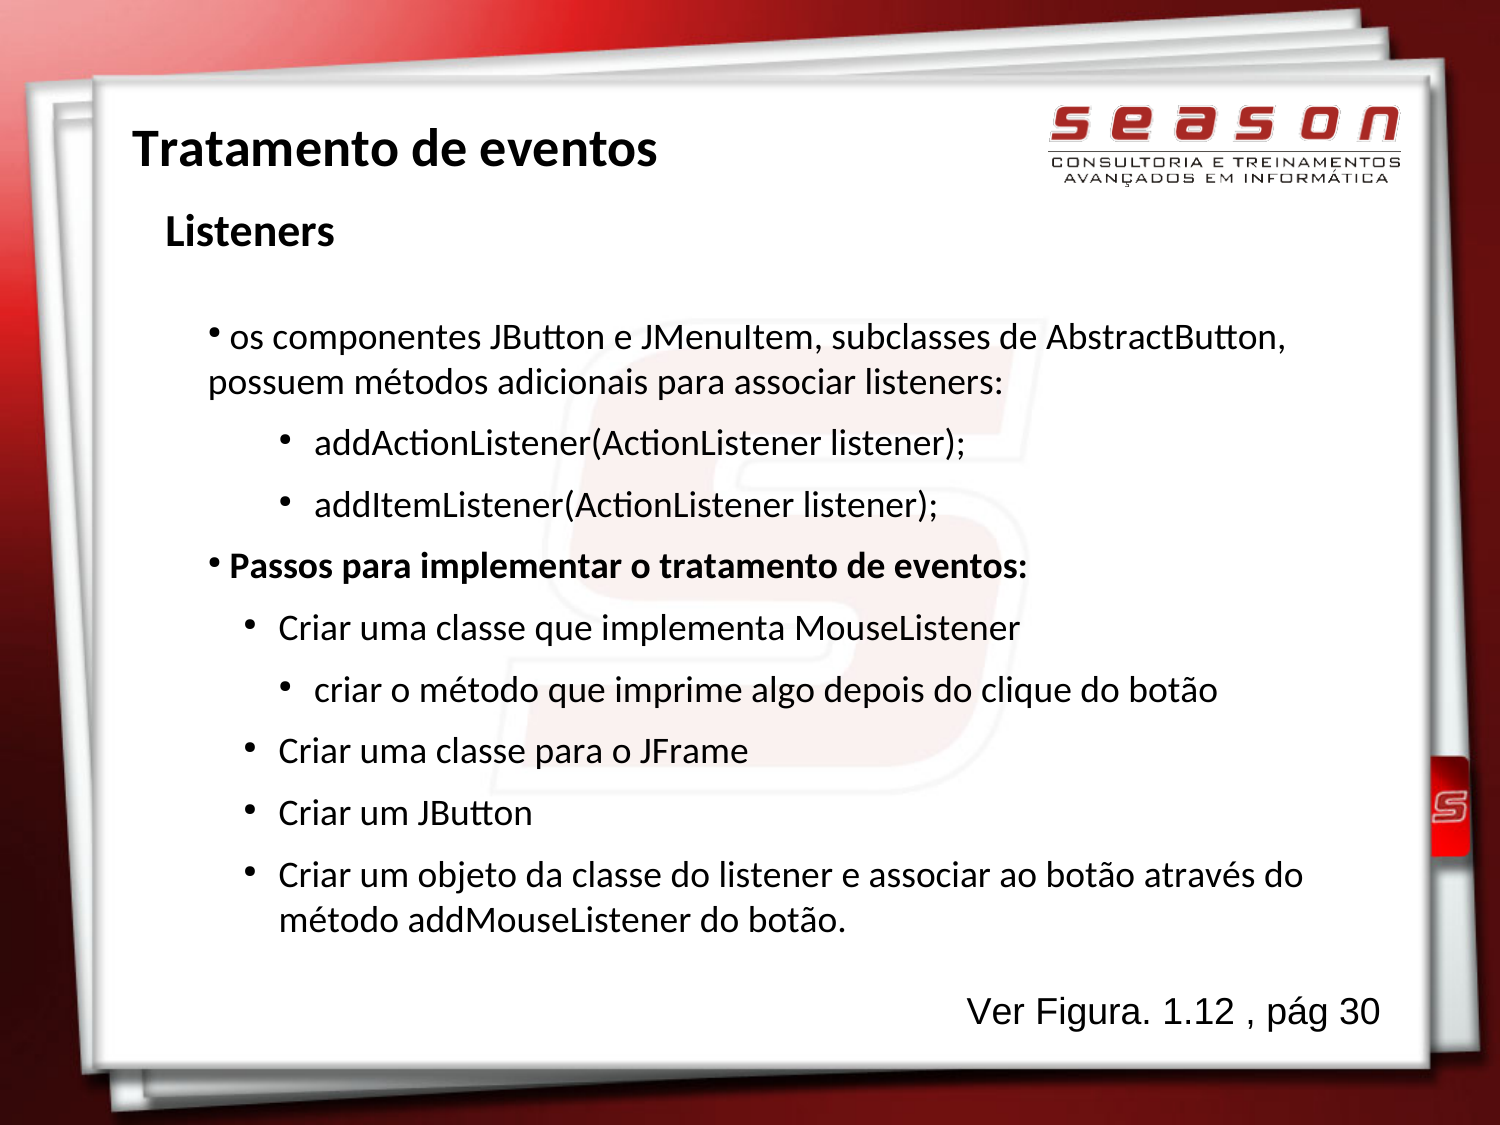

# Tratamento de eventos
Listeners
 os componentes JButton e JMenuItem, subclasses de AbstractButton, possuem métodos adicionais para associar listeners:
addActionListener(ActionListener listener);
addItemListener(ActionListener listener);
 Passos para implementar o tratamento de eventos:
Criar uma classe que implementa MouseListener
criar o método que imprime algo depois do clique do botão
Criar uma classe para o JFrame
Criar um JButton
Criar um objeto da classe do listener e associar ao botão através do método addMouseListener do botão.
Ver Figura. 1.12 , pág 30